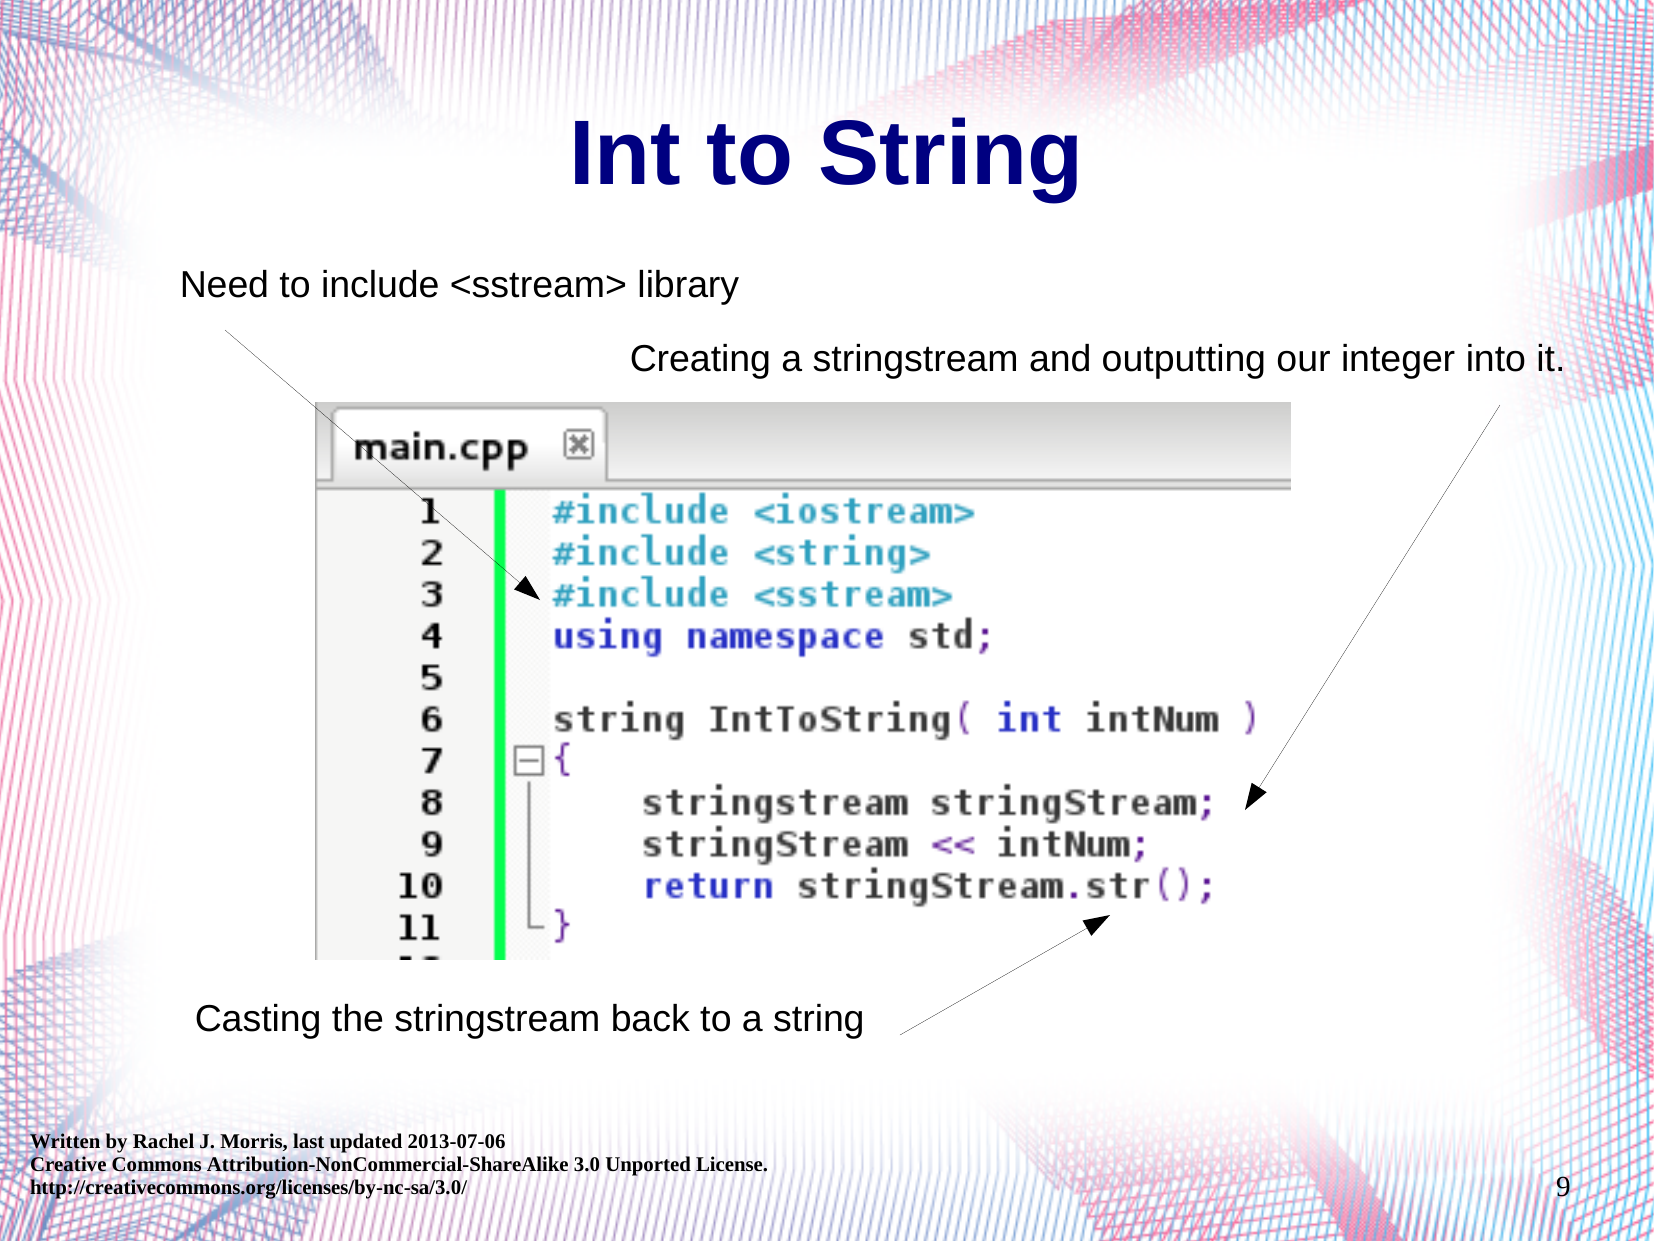

# Int to String
Need to include <sstream> library
Creating a stringstream and outputting our integer into it.
Casting the stringstream back to a string
9